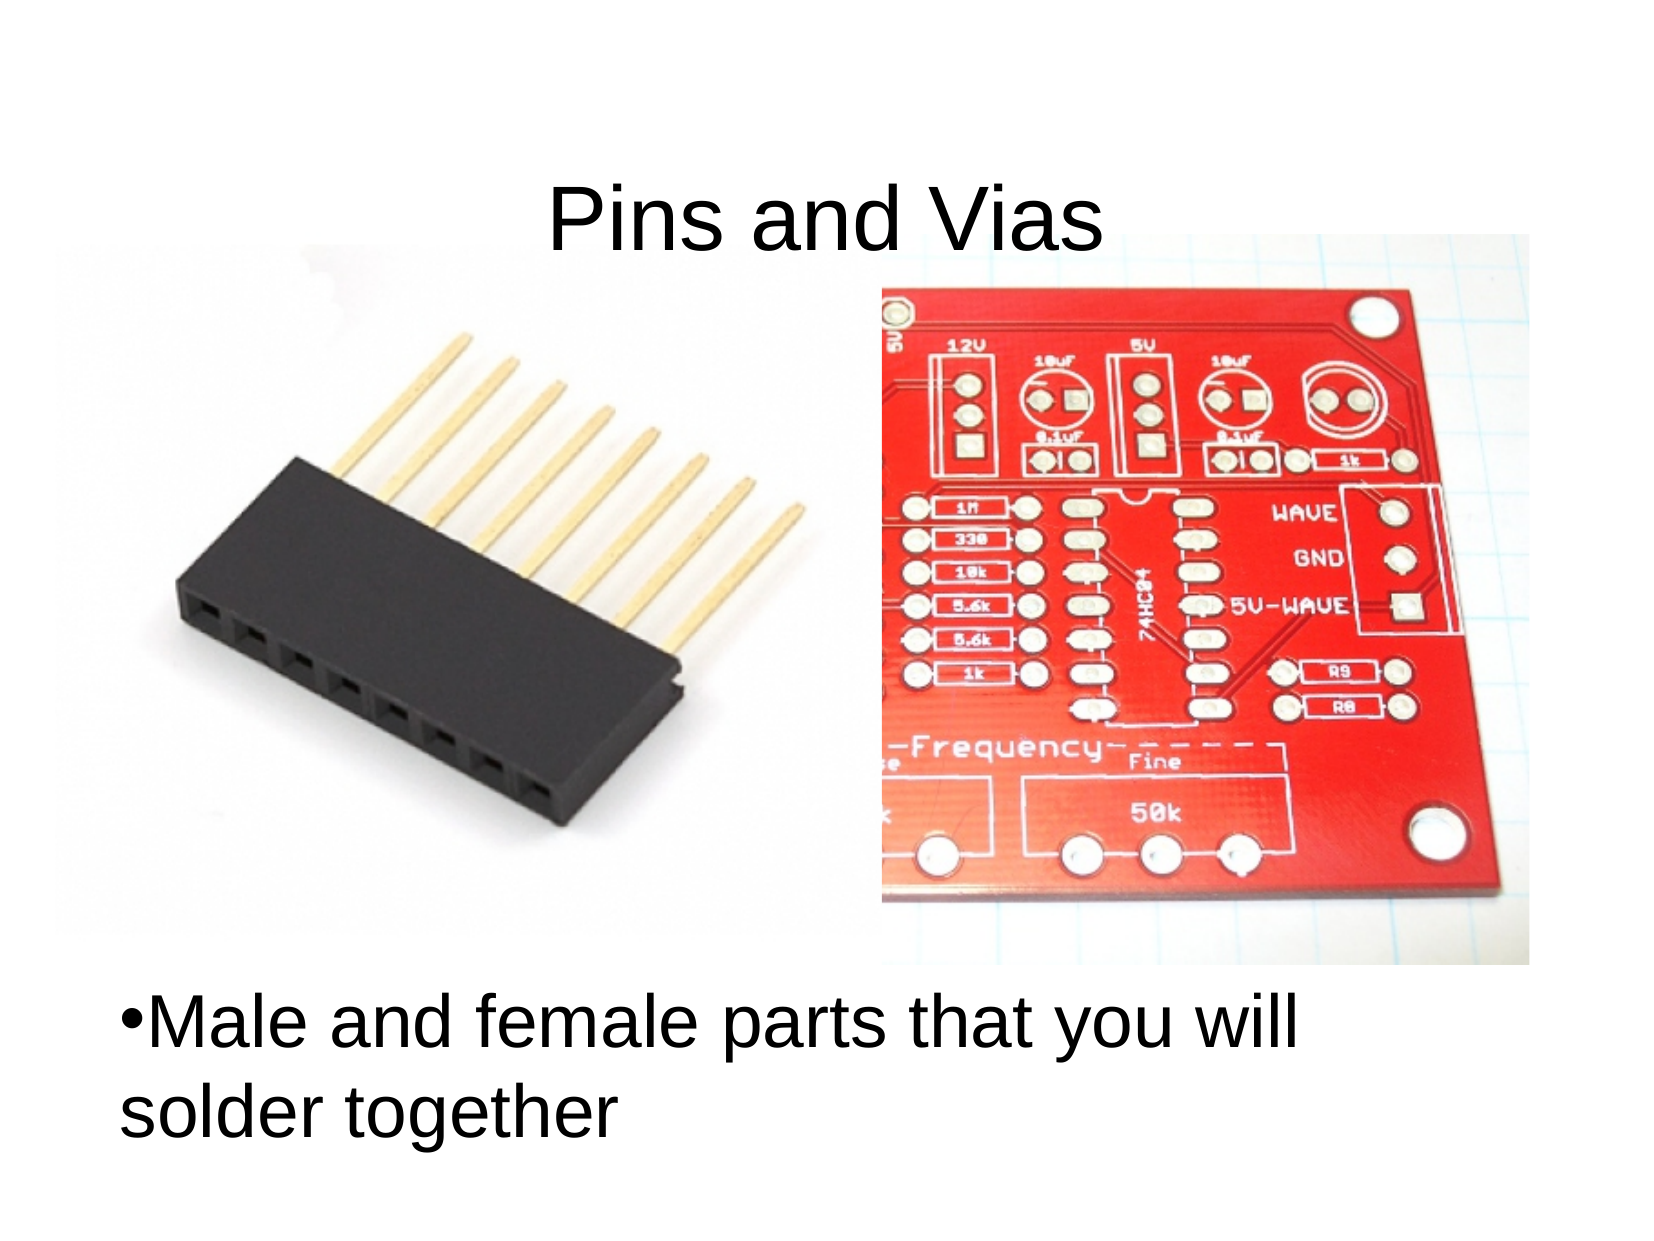

# Pins and Vias
Male and female parts that you will solder together